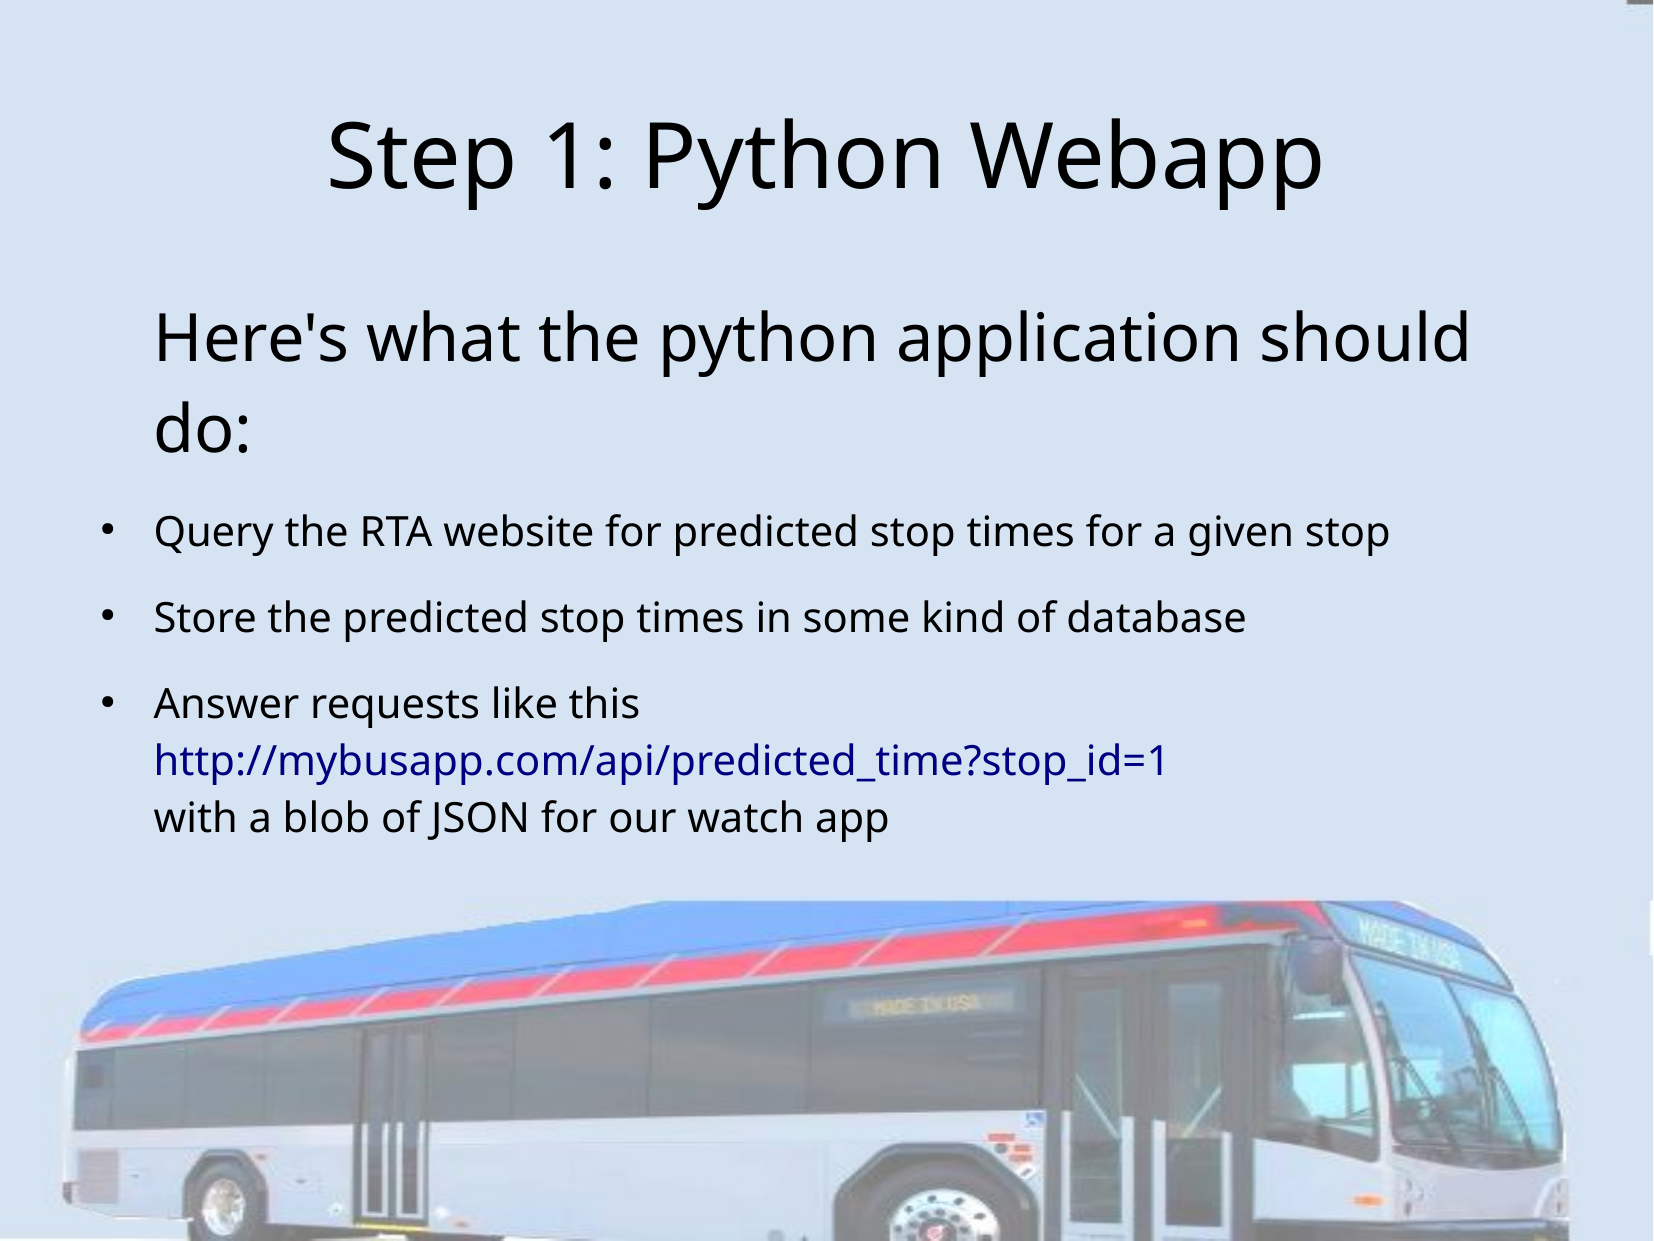

# Step 1: Python Webapp
Here's what the python application should do:
Query the RTA website for predicted stop times for a given stop
Store the predicted stop times in some kind of database
Answer requests like this http://mybusapp.com/api/predicted_time?stop_id=1
with a blob of JSON for our watch app